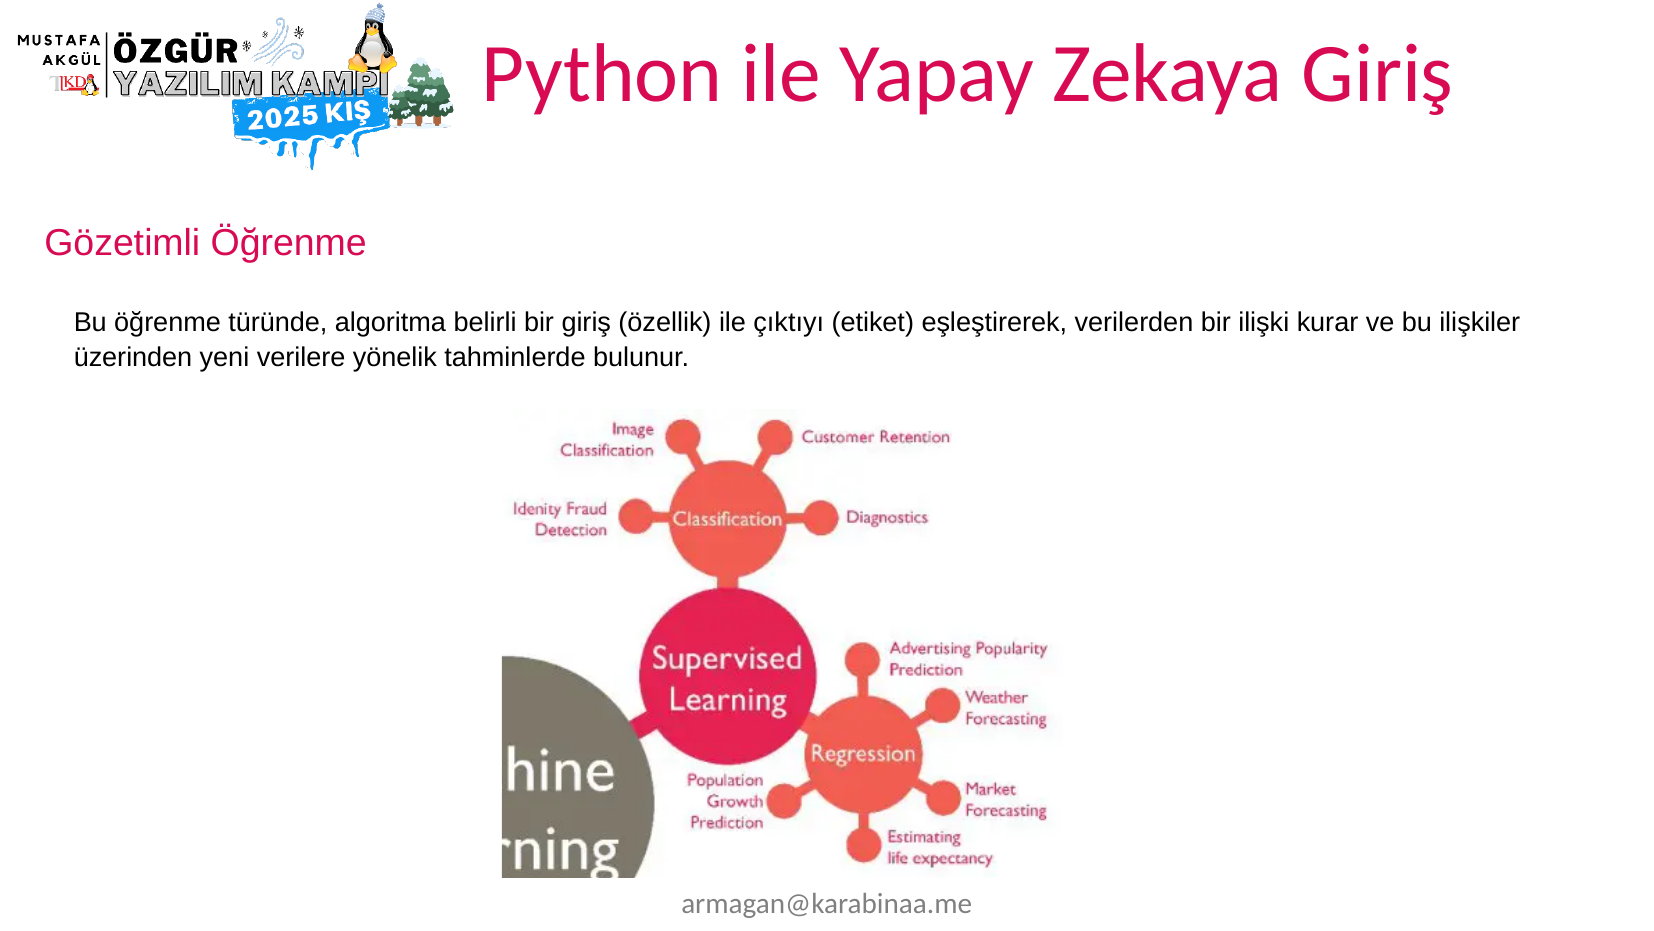

Python ile Yapay Zekaya Giriş
Gözetimli Öğrenme
Bu öğrenme türünde, algoritma belirli bir giriş (özellik) ile çıktıyı (etiket) eşleştirerek, verilerden bir ilişki kurar ve bu ilişkiler üzerinden yeni verilere yönelik tahminlerde bulunur.
armagan@karabinaa.me